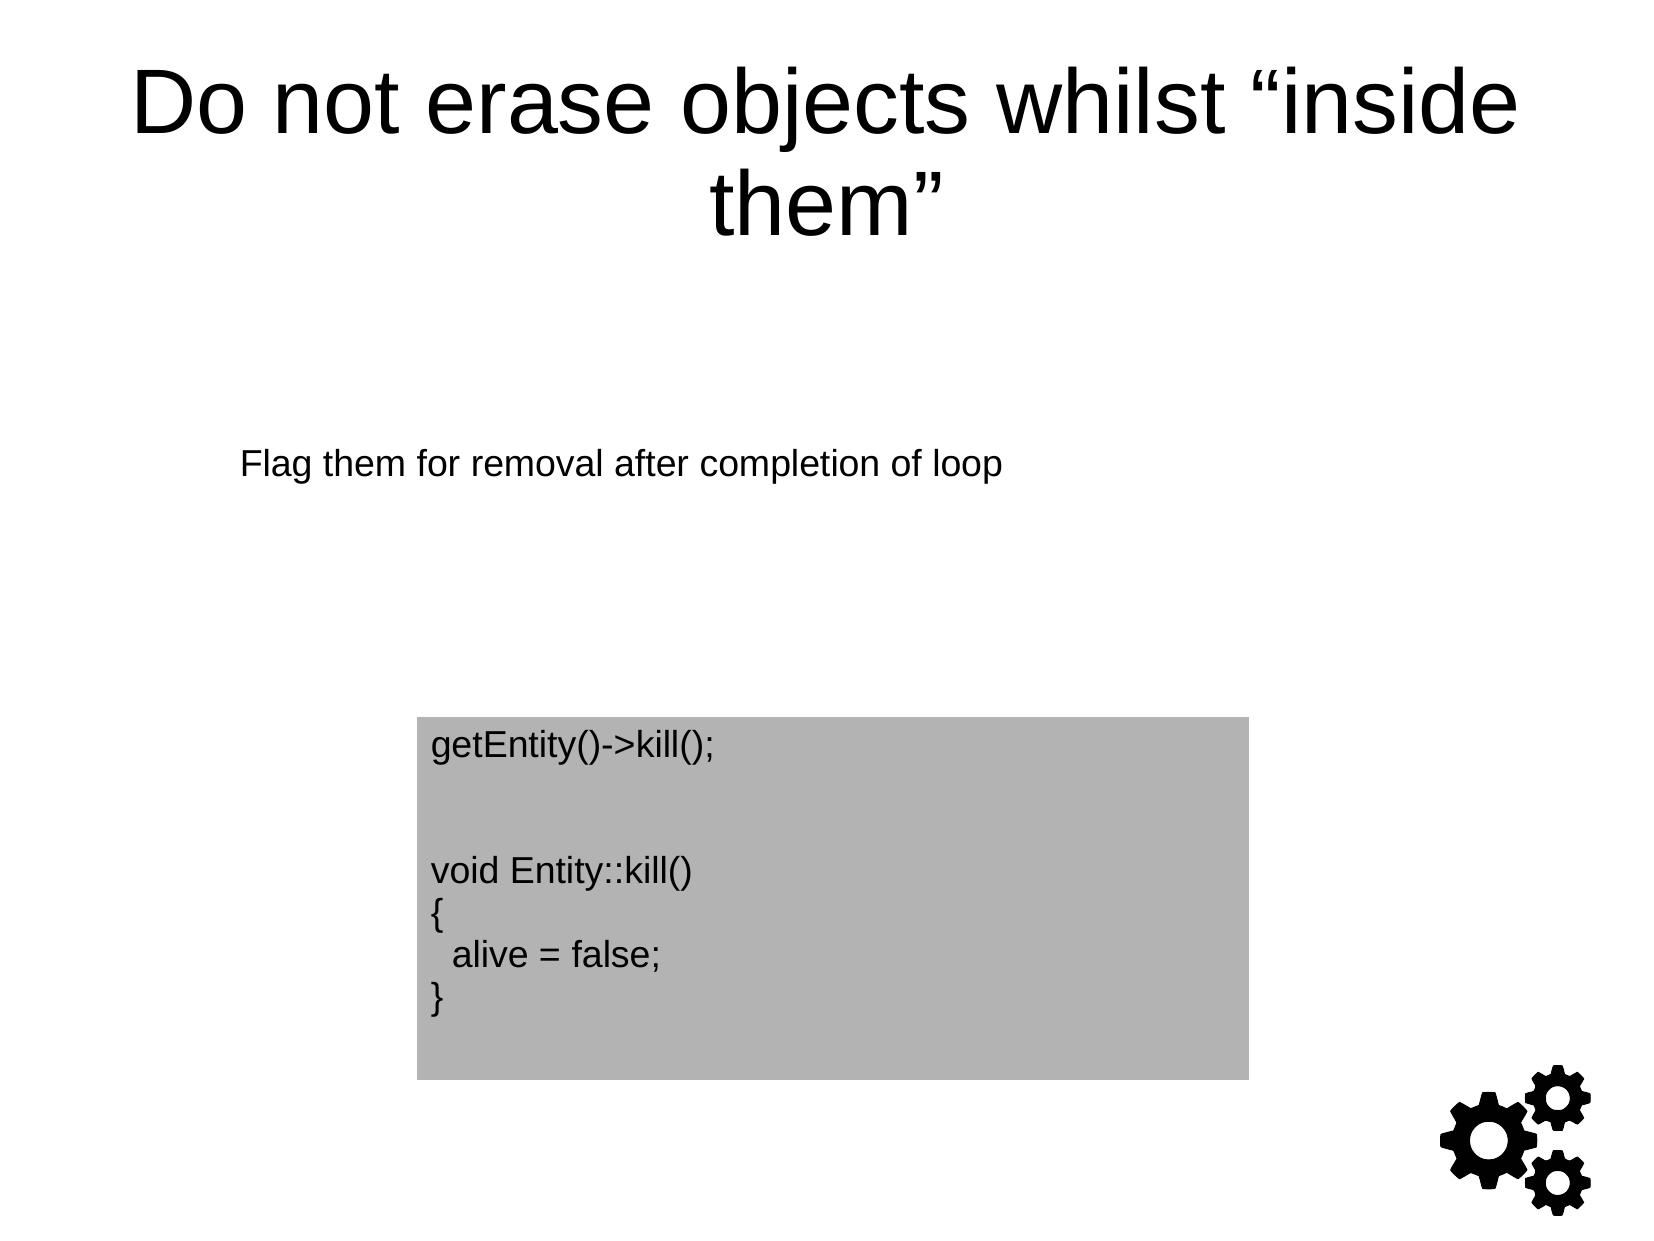

# Do not erase objects whilst “inside them”
Flag them for removal after completion of loop
| getEntity()->kill(); void Entity::kill() { alive = false; } |
| --- |